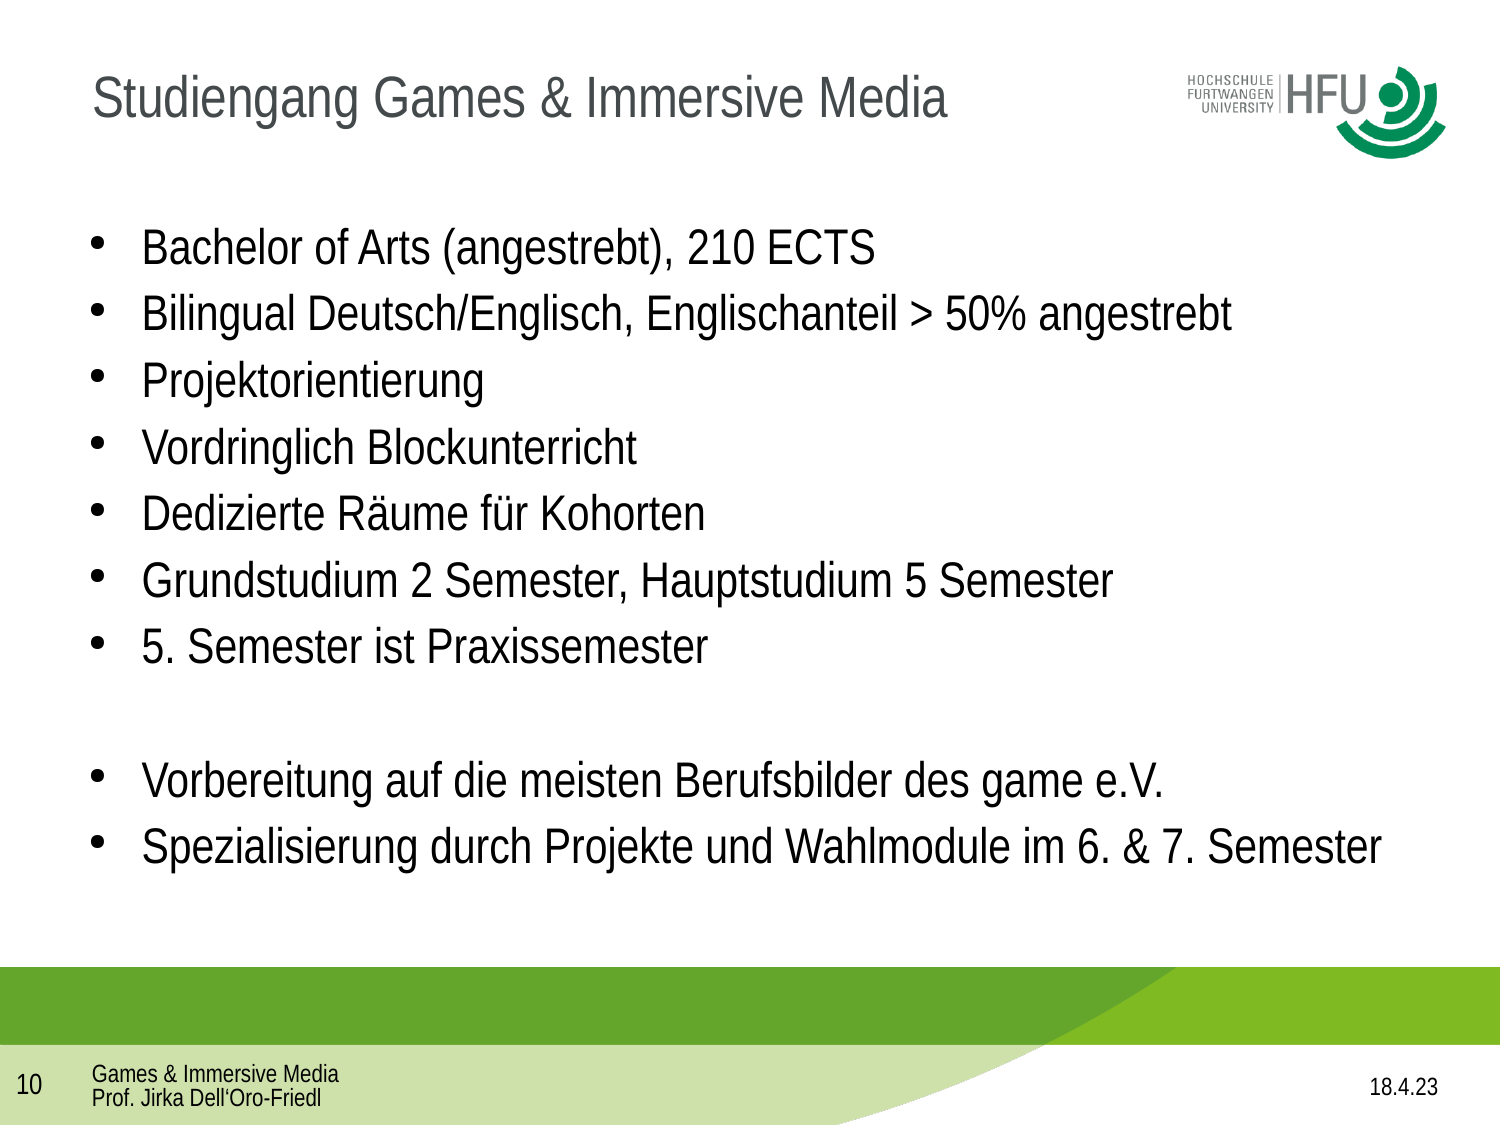

# Studiengang Games & Immersive Media
Bachelor of Arts (angestrebt), 210 ECTS
Bilingual Deutsch/Englisch, Englischanteil > 50% angestrebt
Projektorientierung
Vordringlich Blockunterricht
Dedizierte Räume für Kohorten
Grundstudium 2 Semester, Hauptstudium 5 Semester
5. Semester ist Praxissemester
Vorbereitung auf die meisten Berufsbilder des game e.V.
Spezialisierung durch Projekte und Wahlmodule im 6. & 7. Semester